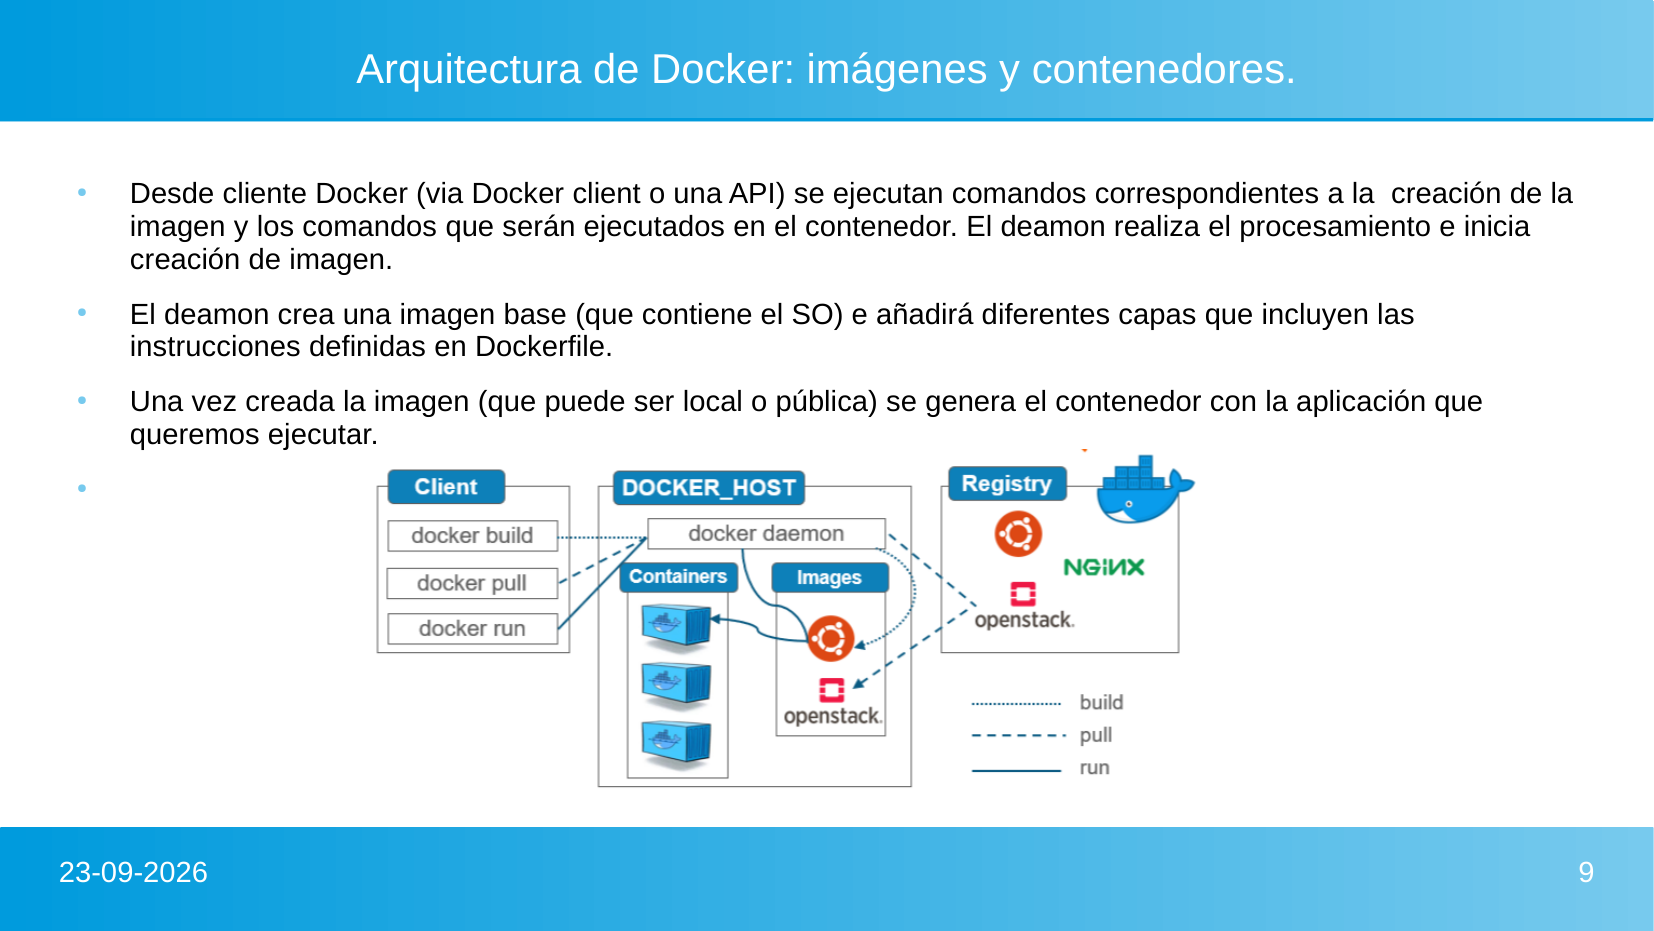

# Arquitectura de Docker: imágenes y contenedores.
Desde cliente Docker (via Docker client o una API) se ejecutan comandos correspondientes a la creación de la imagen y los comandos que serán ejecutados en el contenedor. El deamon realiza el procesamiento e inicia creación de imagen.
El deamon crea una imagen base (que contiene el SO) e añadirá diferentes capas que incluyen las instrucciones definidas en Dockerfile.
Una vez creada la imagen (que puede ser local o pública) se genera el contenedor con la aplicación que queremos ejecutar.
9